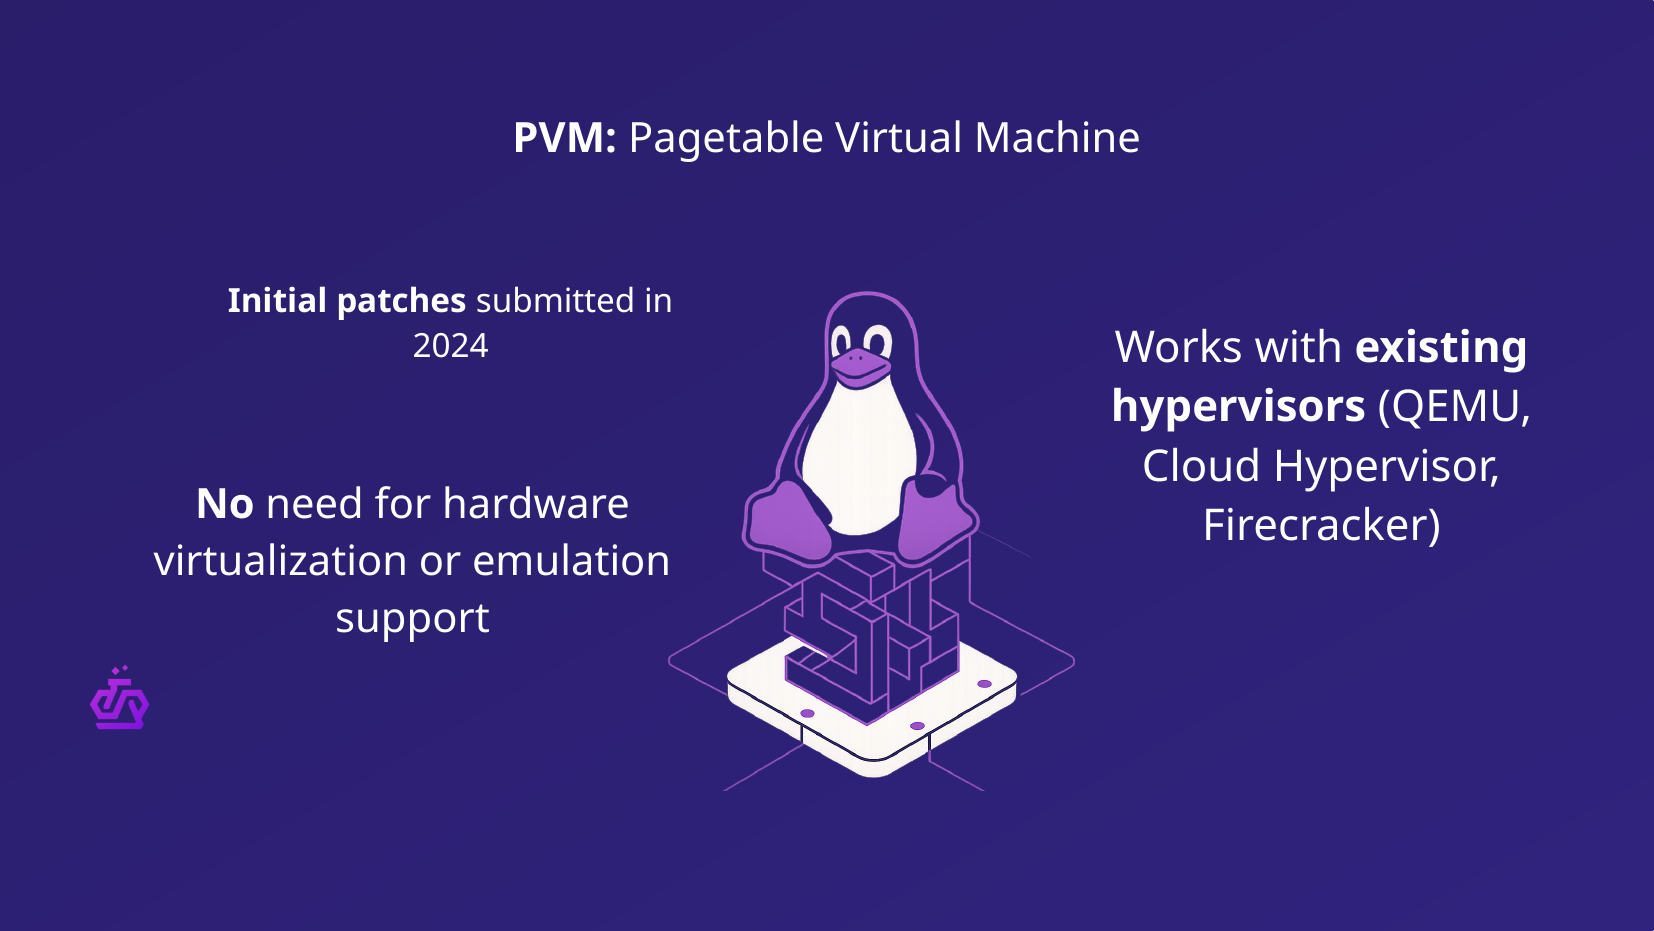

PVM: Pagetable Virtual Machine
Initial patches submitted in 2024
Works with existing hypervisors (QEMU, Cloud Hypervisor, Firecracker)
No need for hardware virtualization or emulation support